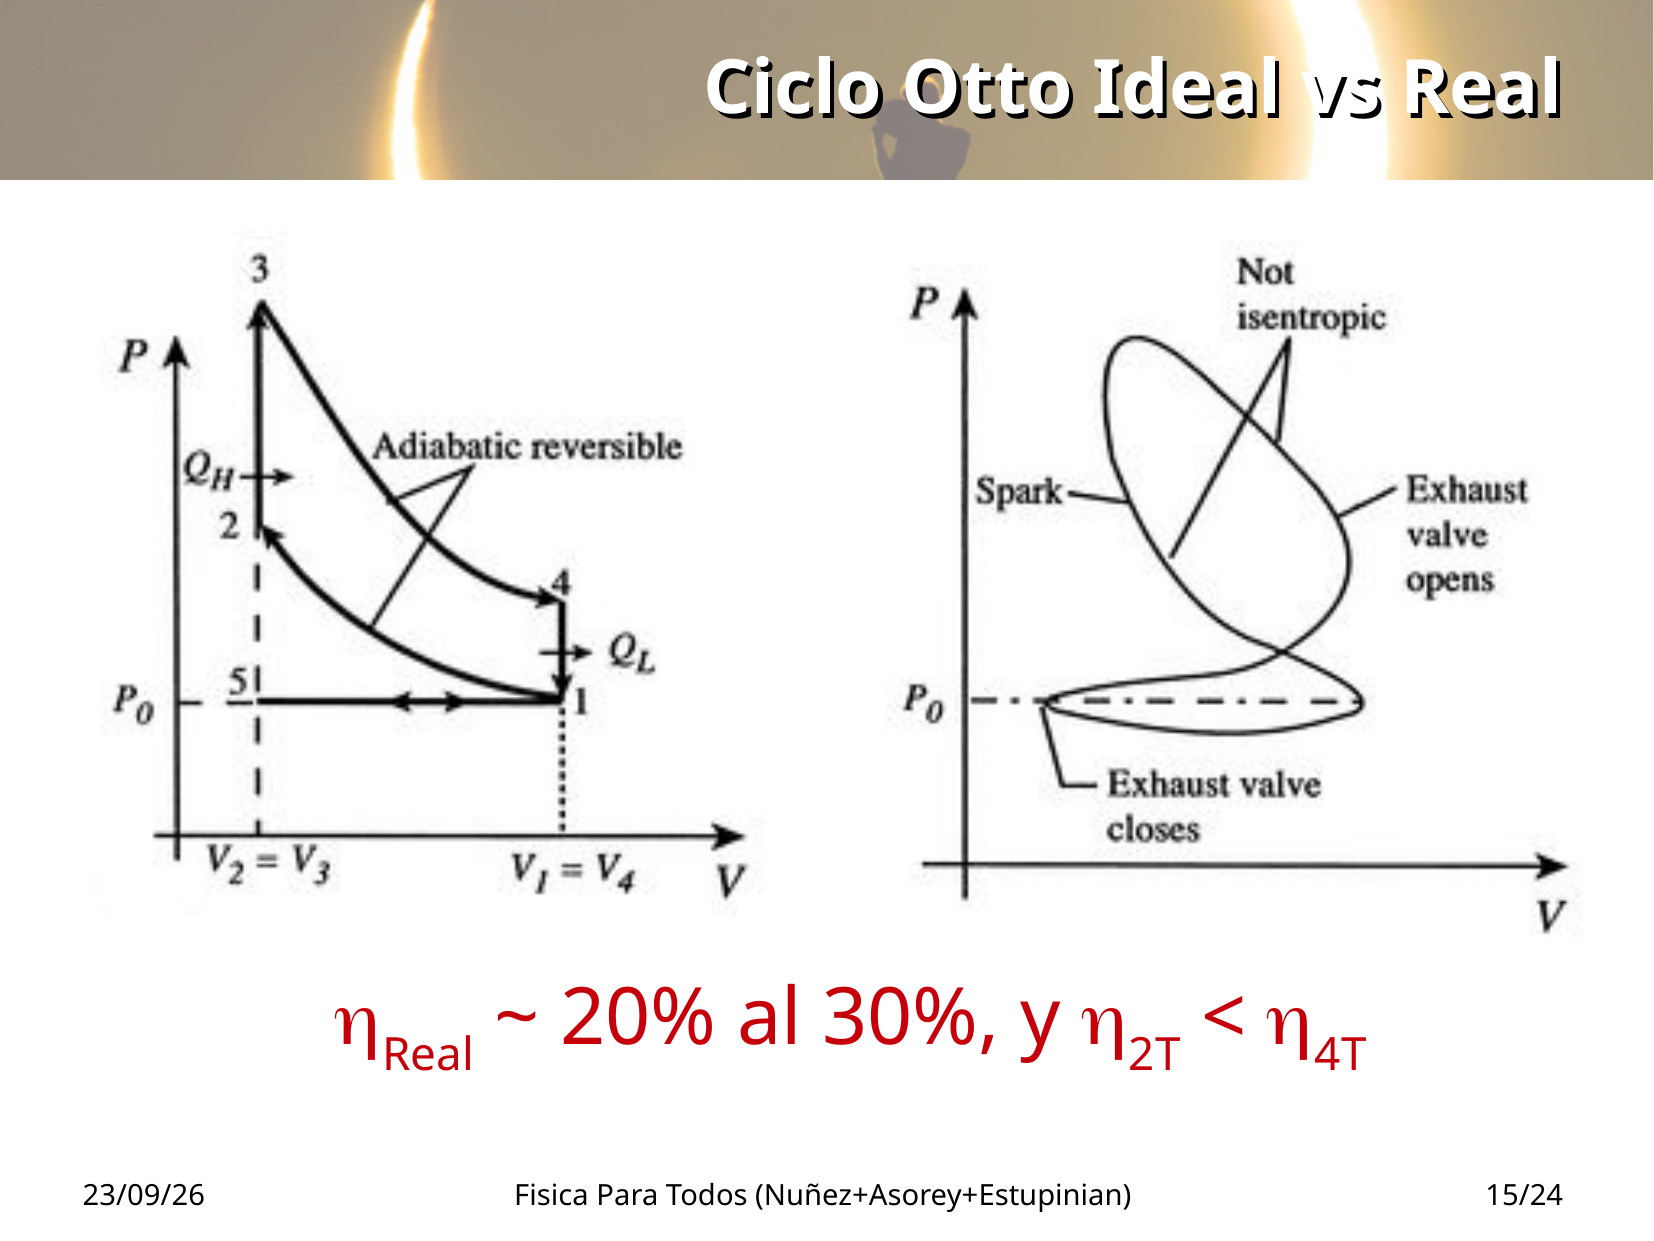

# Ciclo Otto Ideal vs Real
hReal ~ 20% al 30%, y h2T < h4T
Fisica Para Todos (Nuñez+Asorey+Estupinian)
15